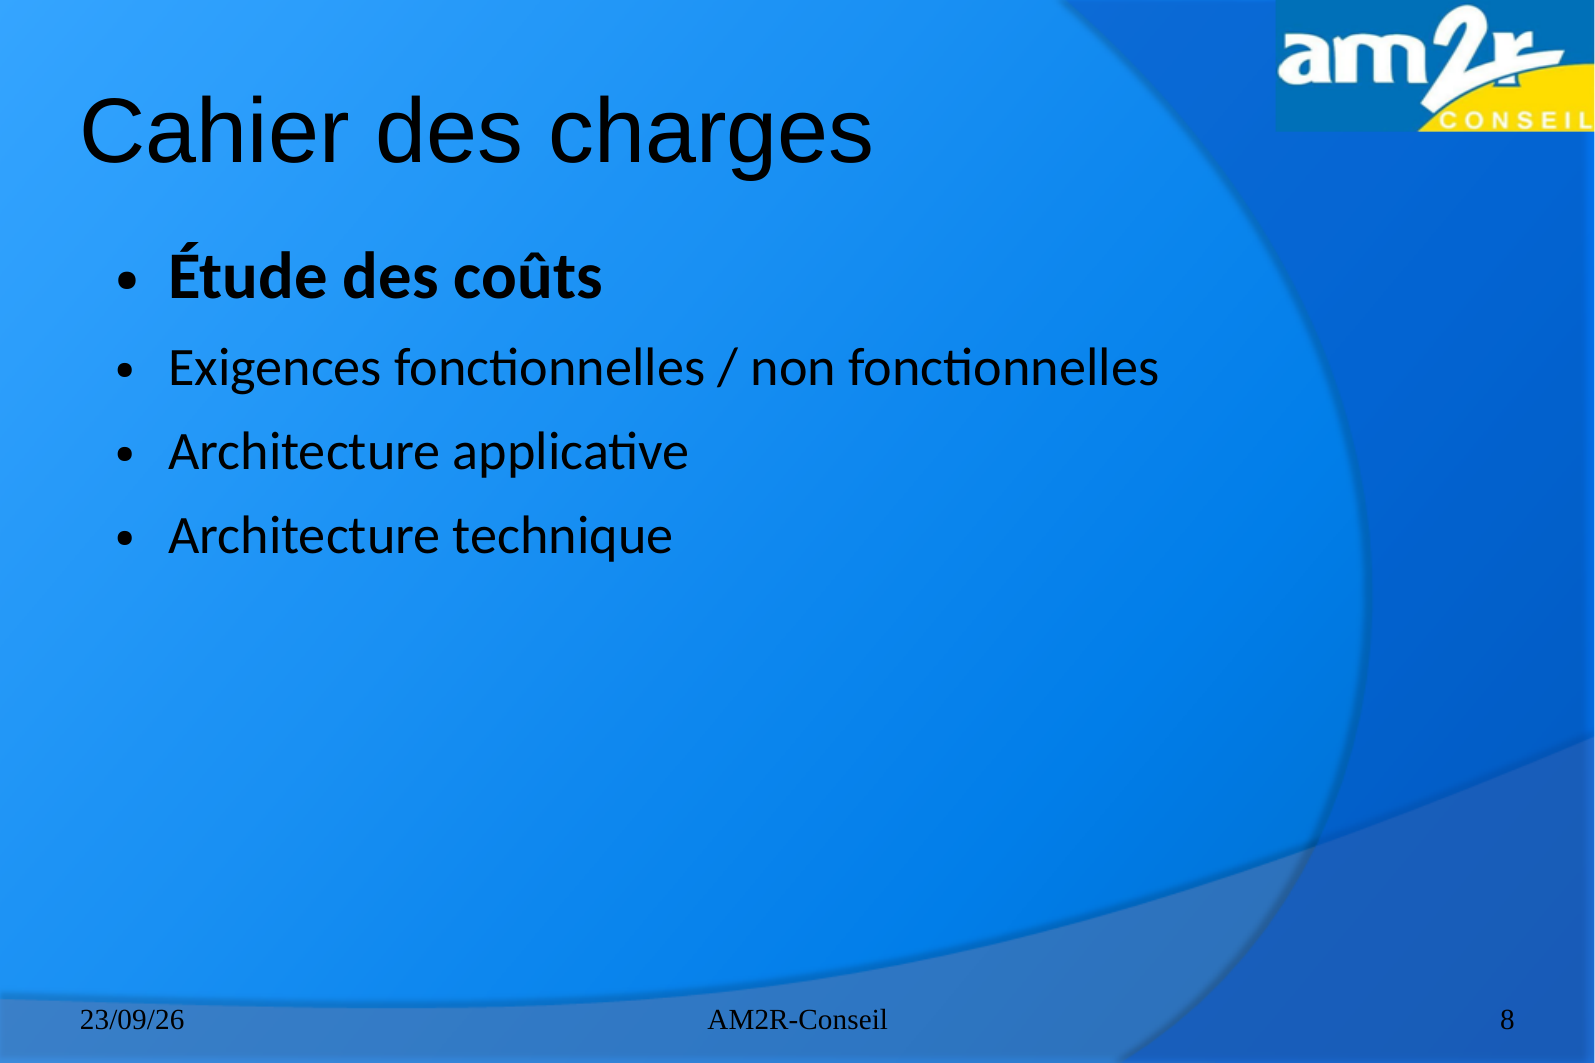

# Cahier des charges
Étude des coûts
Exigences fonctionnelles / non fonctionnelles
Architecture applicative
Architecture technique
AM2R-Conseil
8